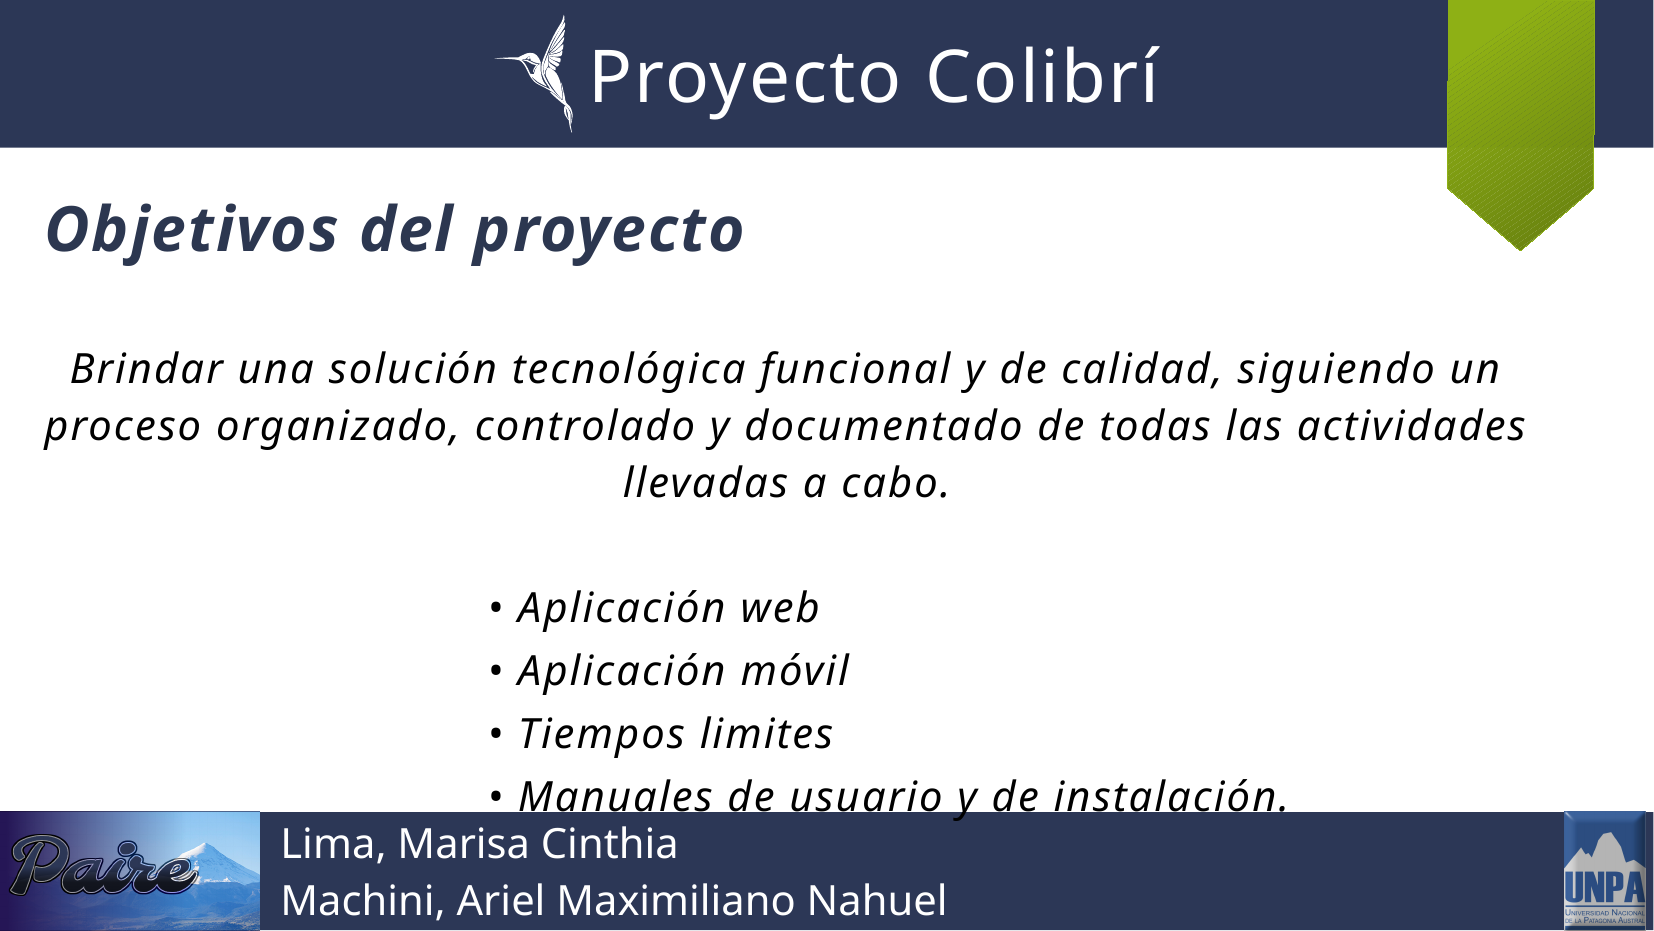

Proyecto Colibrí
Objetivos del proyecto
Brindar una solución tecnológica funcional y de calidad, siguiendo un proceso organizado, controlado y documentado de todas las actividades llevadas a cabo.
						• Aplicación web
						• Aplicación móvil
						• Tiempos limites
						• Manuales de usuario y de instalación.
Lima, Marisa Cinthia
Machini, Ariel Maximiliano Nahuel